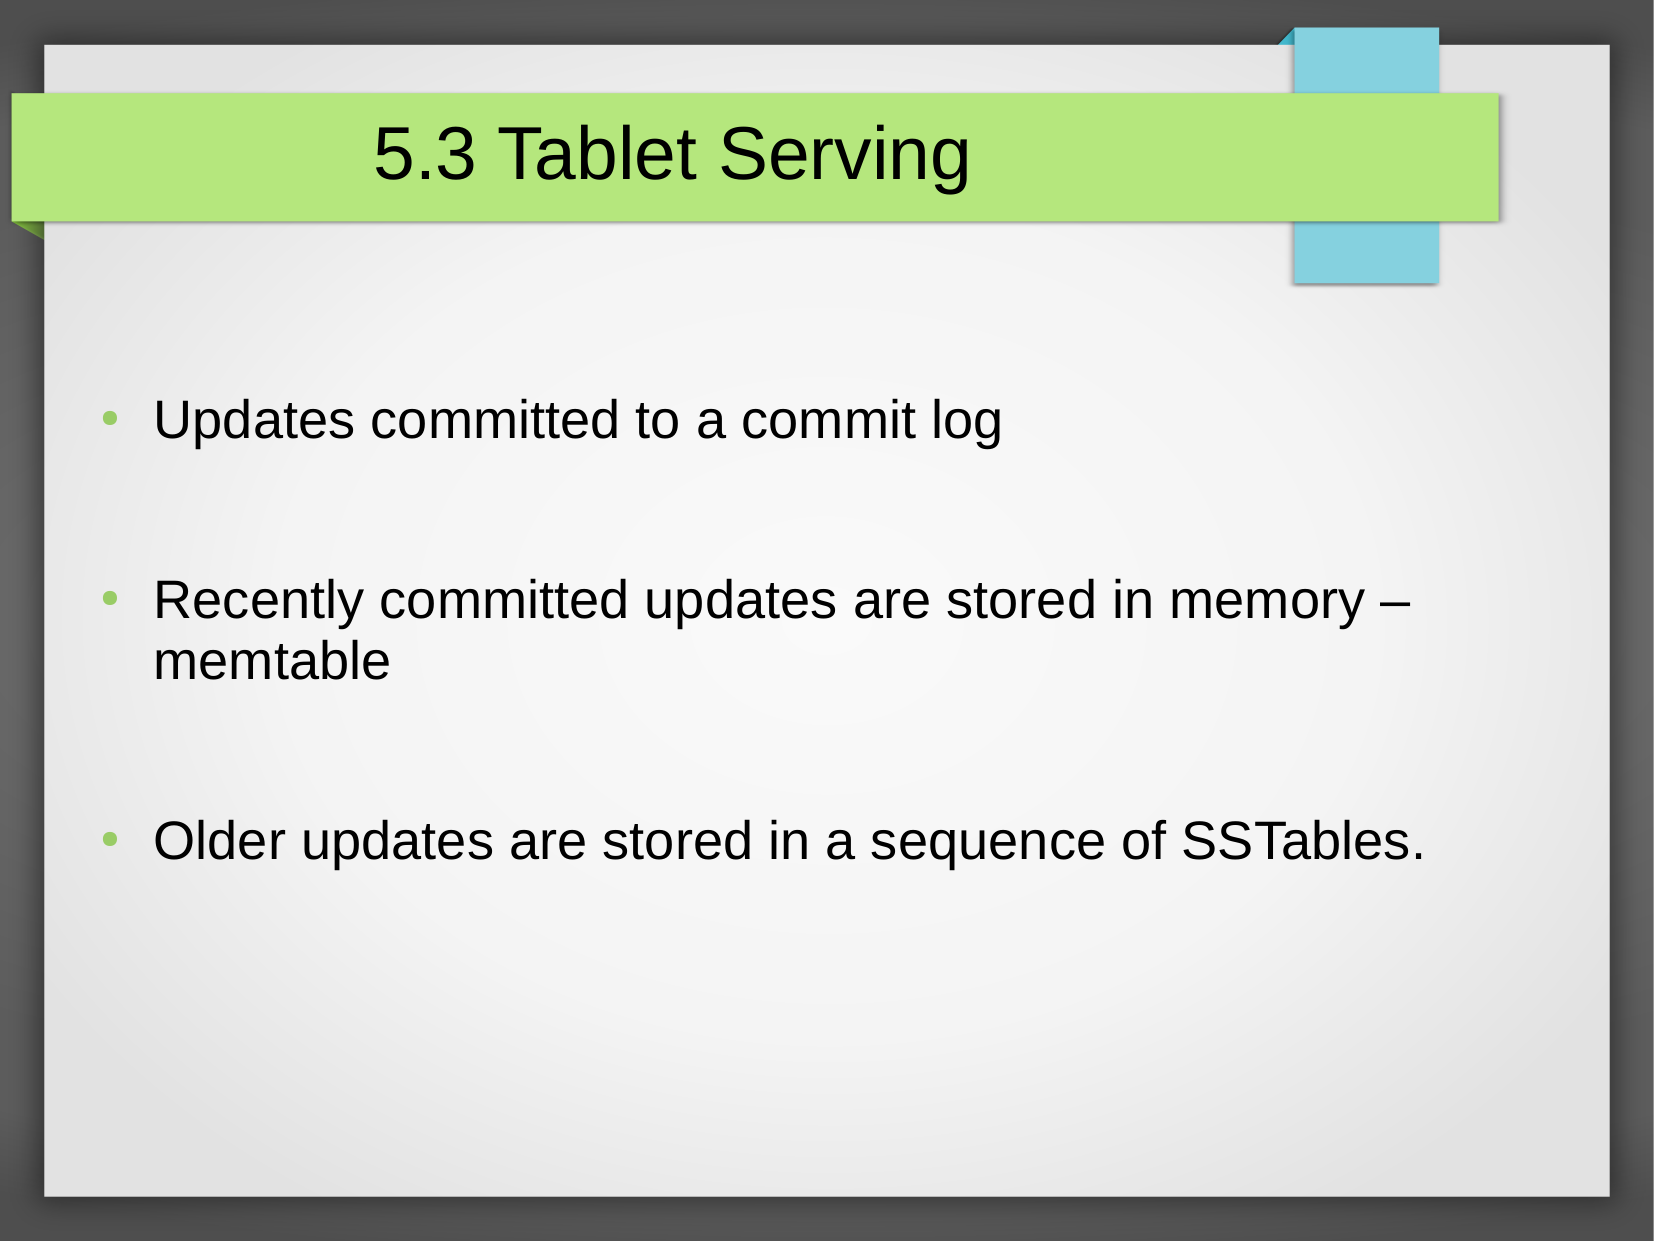

# 5.3 Tablet Serving
Updates committed to a commit log
Recently committed updates are stored in memory –memtable
Older updates are stored in a sequence of SSTables.